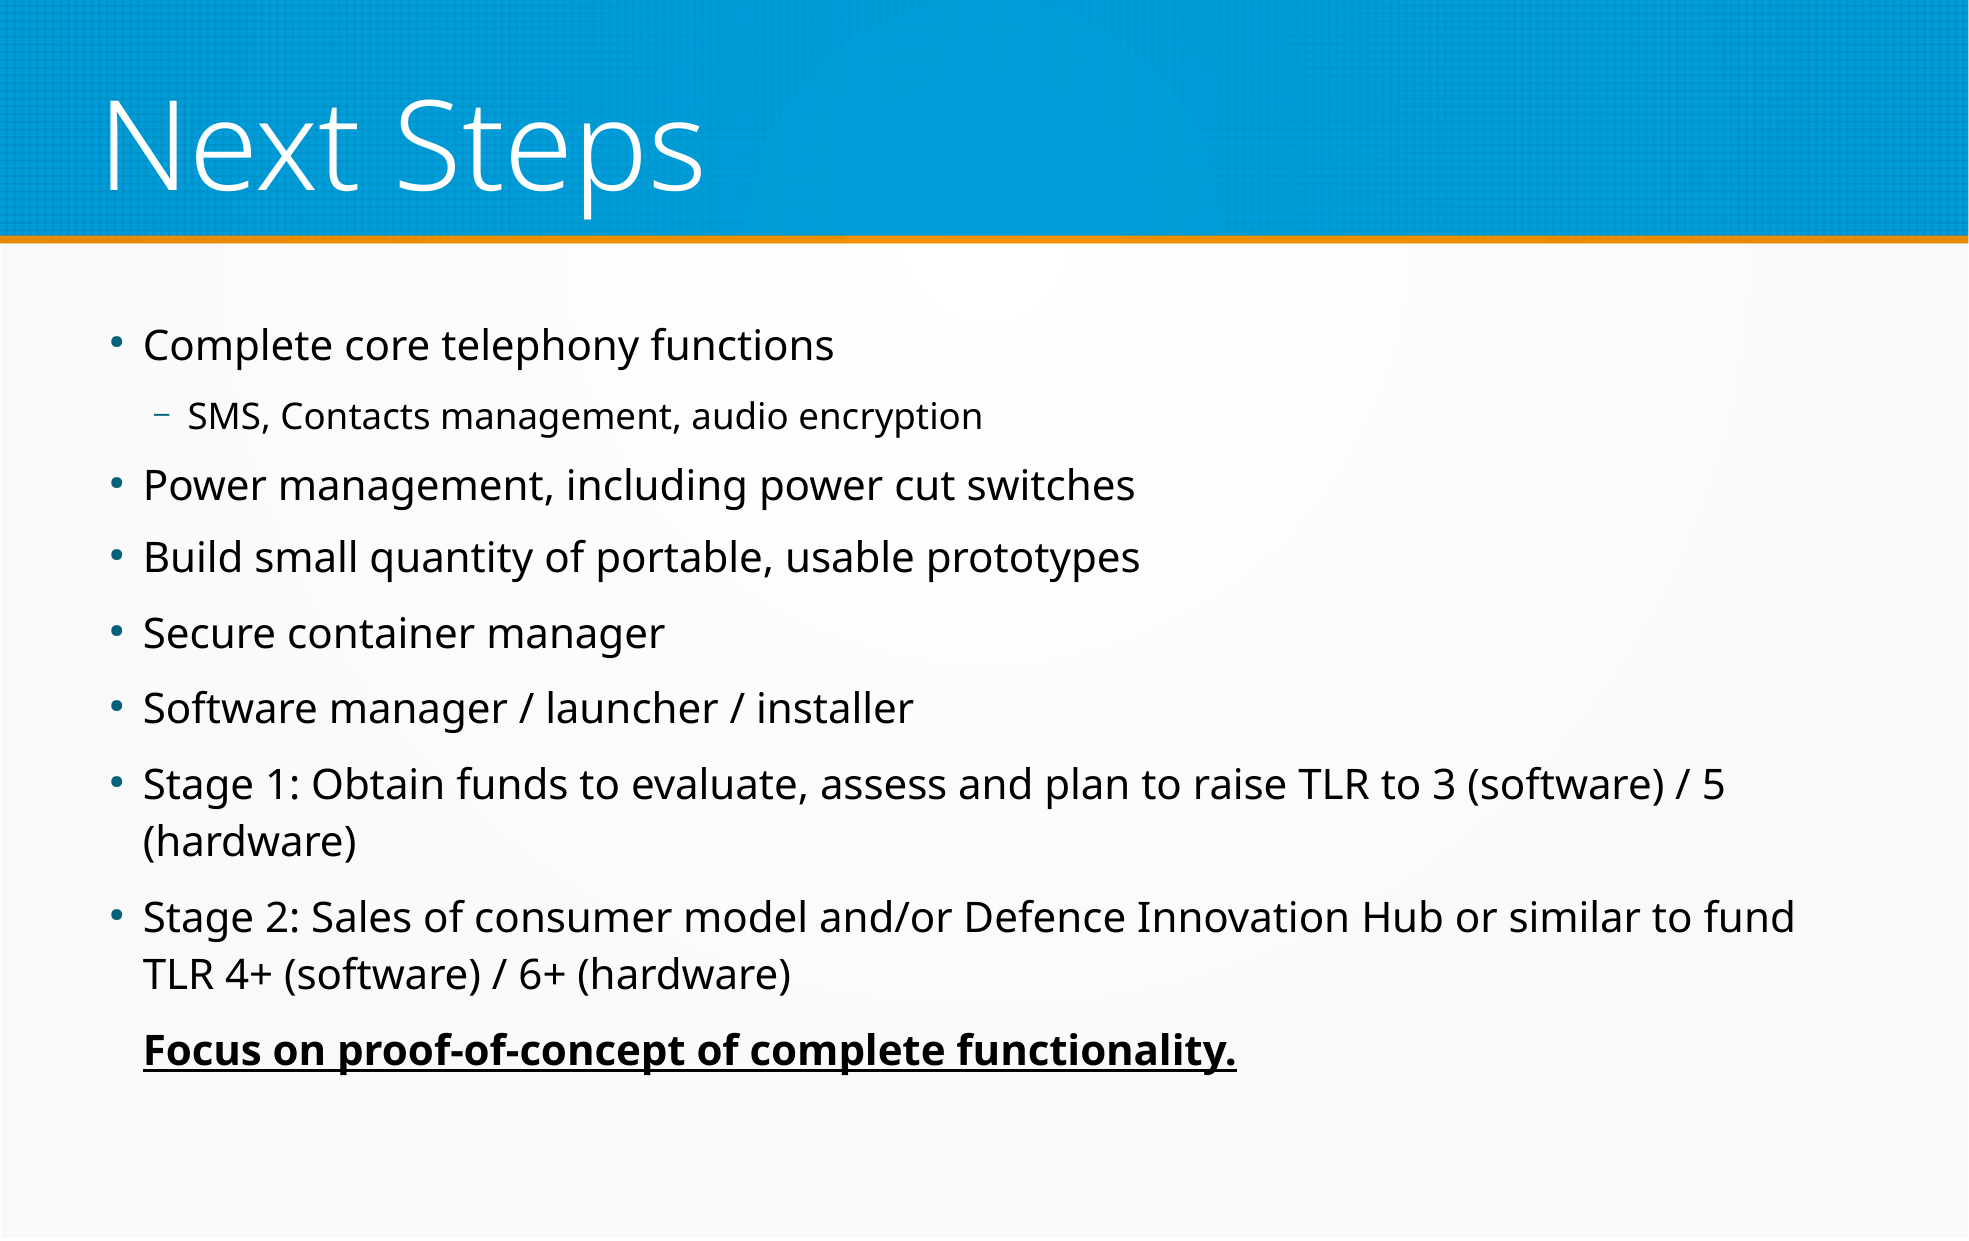

# Next Steps
Complete core telephony functions
SMS, Contacts management, audio encryption
Power management, including power cut switches
Build small quantity of portable, usable prototypes
Secure container manager
Software manager / launcher / installer
Stage 1: Obtain funds to evaluate, assess and plan to raise TLR to 3 (software) / 5 (hardware)
Stage 2: Sales of consumer model and/or Defence Innovation Hub or similar to fund TLR 4+ (software) / 6+ (hardware)
Focus on proof-of-concept of complete functionality.